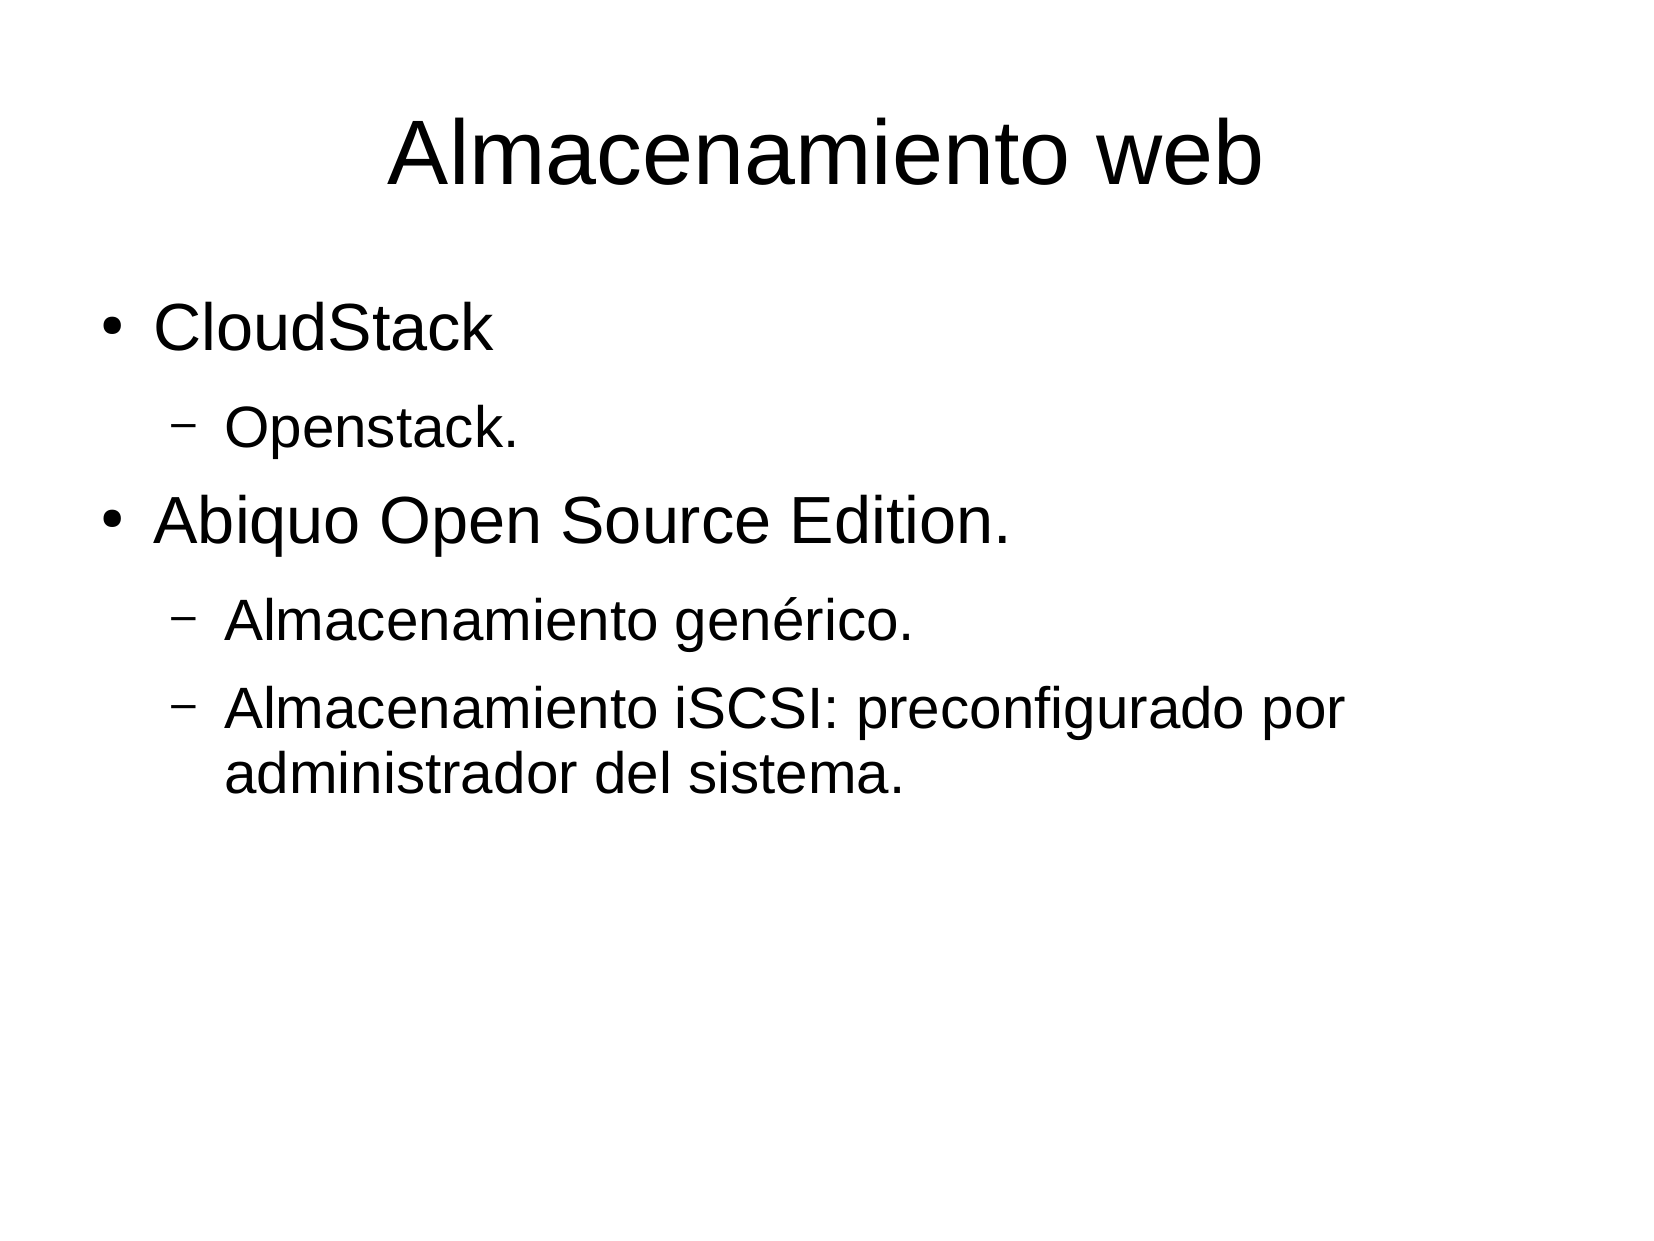

# Almacenamiento web
CloudStack
Openstack.
Abiquo Open Source Edition.
Almacenamiento genérico.
Almacenamiento iSCSI: preconfigurado por administrador del sistema.